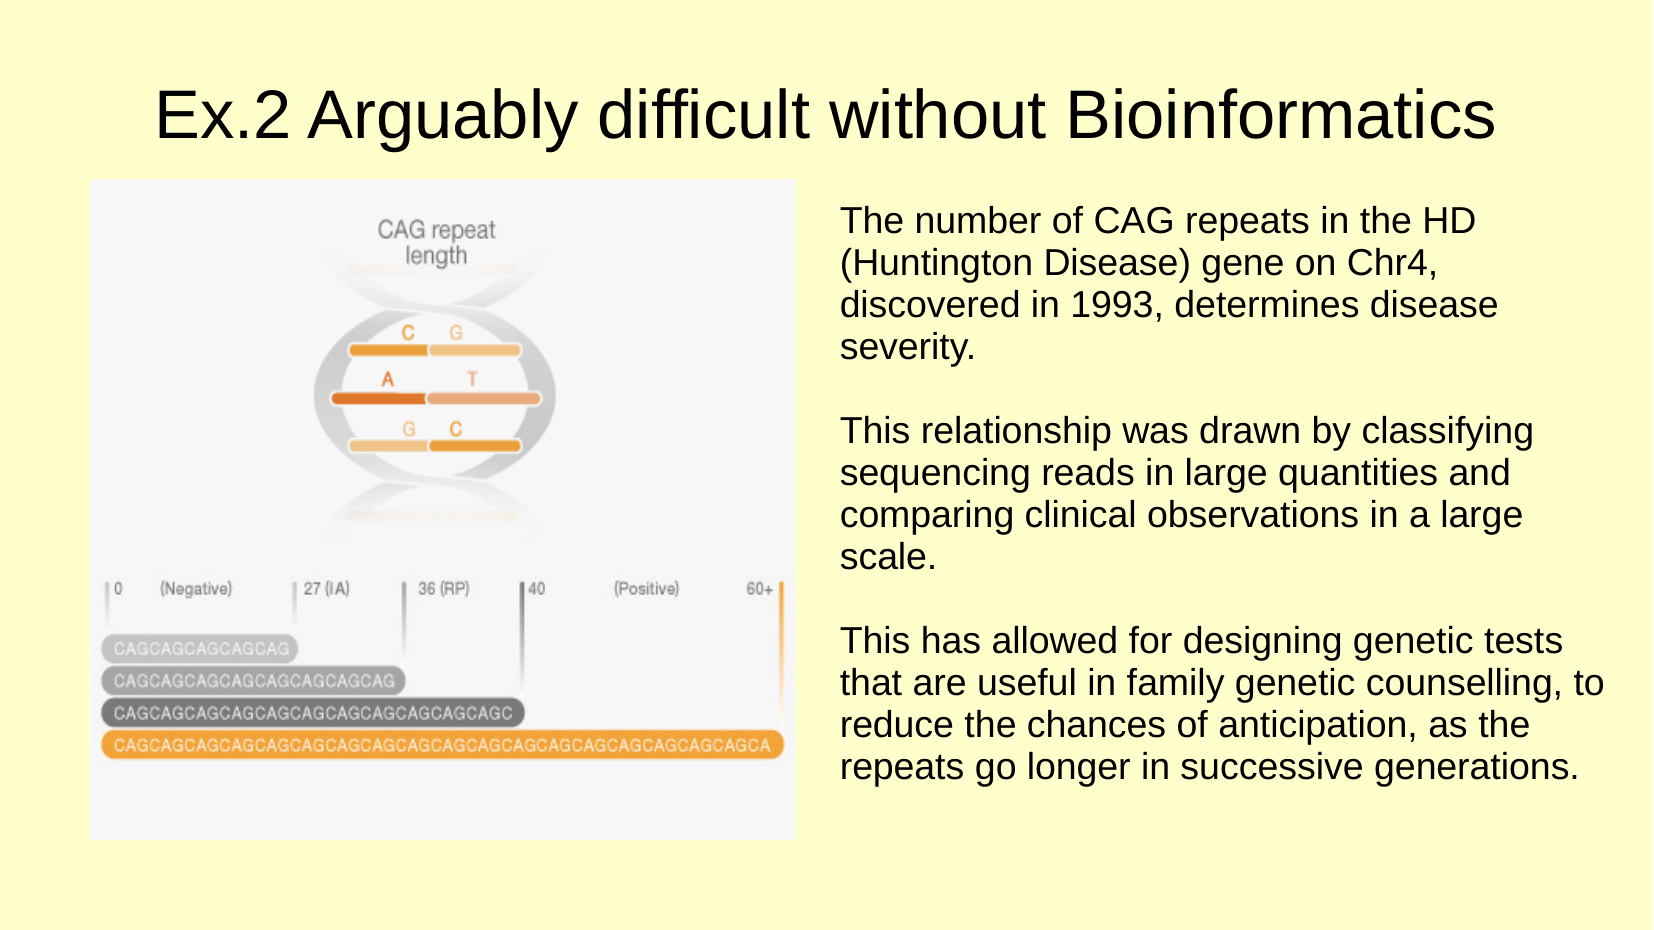

# Ex.2 Arguably difficult without Bioinformatics
The number of CAG repeats in the HD (Huntington Disease) gene on Chr4, discovered in 1993, determines disease severity.
This relationship was drawn by classifying sequencing reads in large quantities and comparing clinical observations in a large scale.
This has allowed for designing genetic tests that are useful in family genetic counselling, to reduce the chances of anticipation, as the repeats go longer in successive generations.